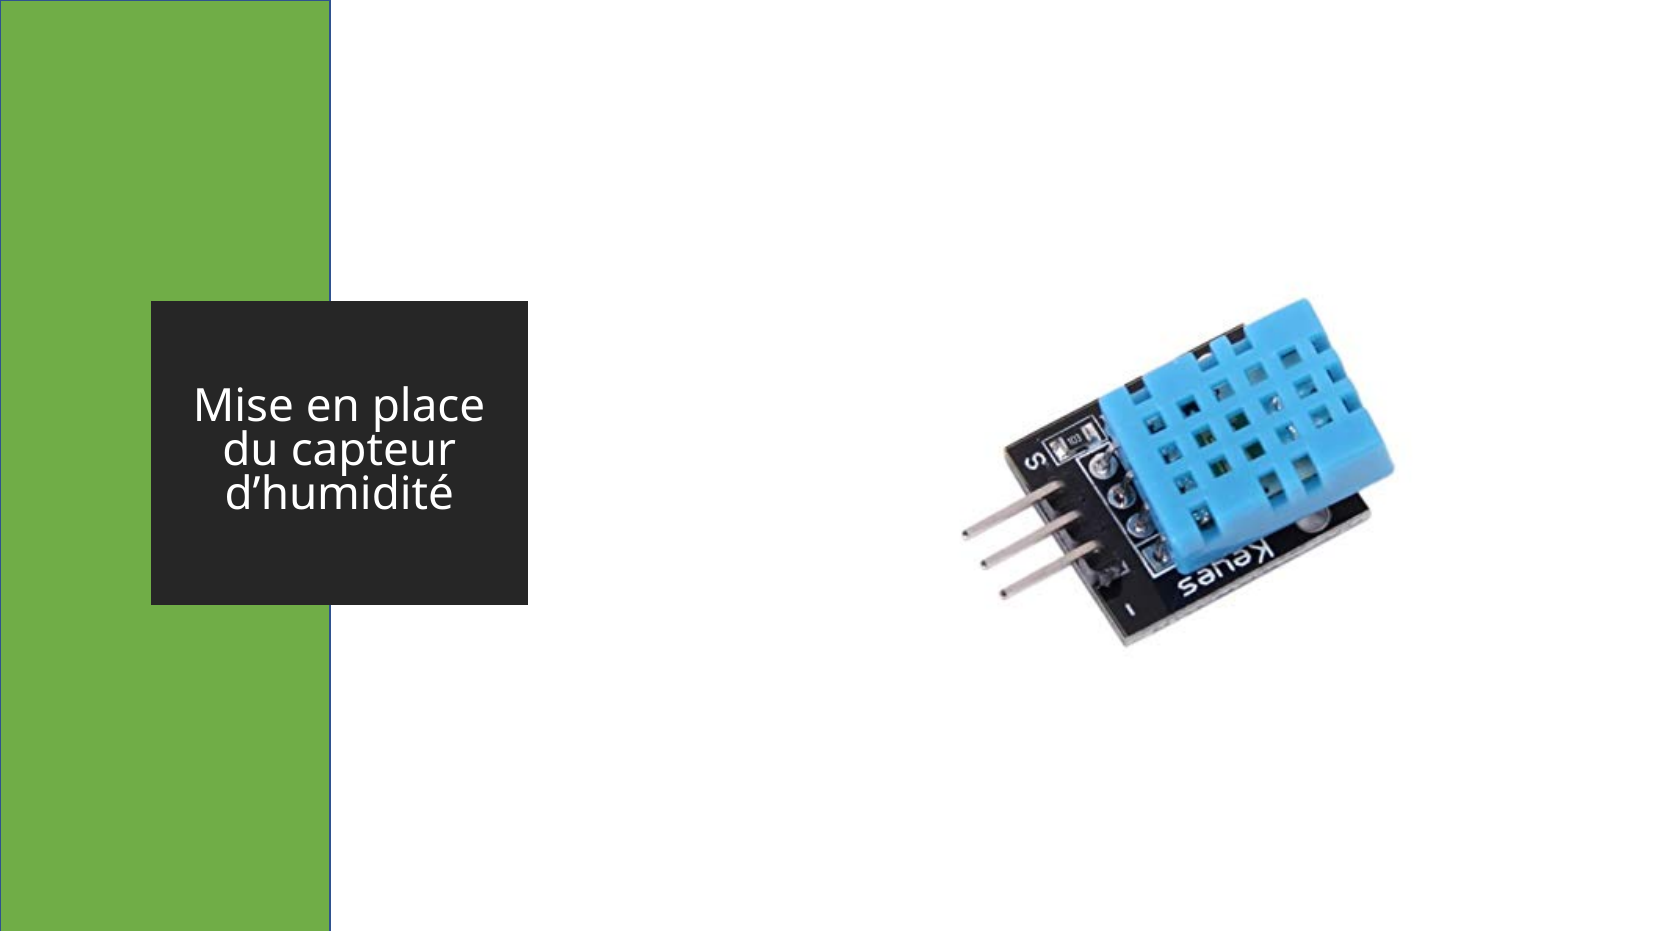

#
Mise en place du capteur d’humidité